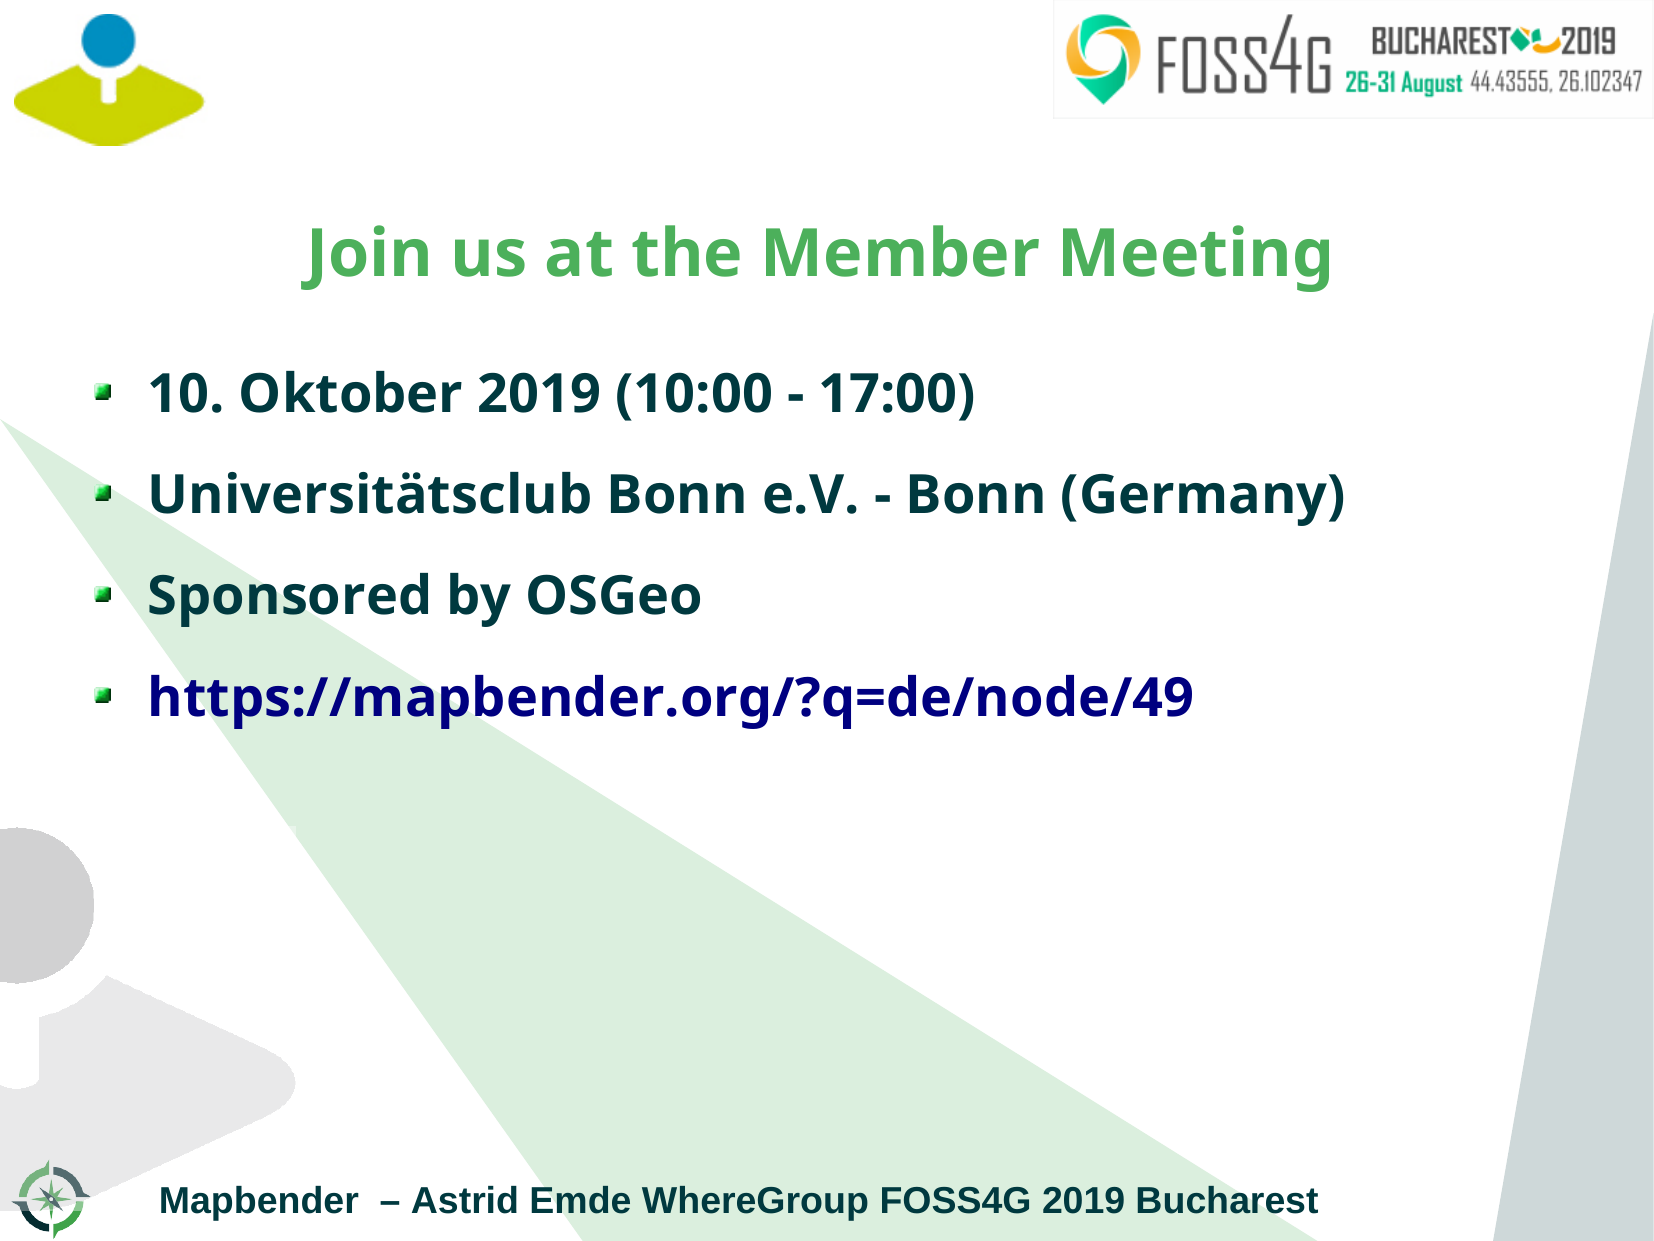

# Join us at the Member Meeting
10. Oktober 2019 (10:00 - 17:00)
Universitätsclub Bonn e.V. - Bonn (Germany)
Sponsored by OSGeo
https://mapbender.org/?q=de/node/49